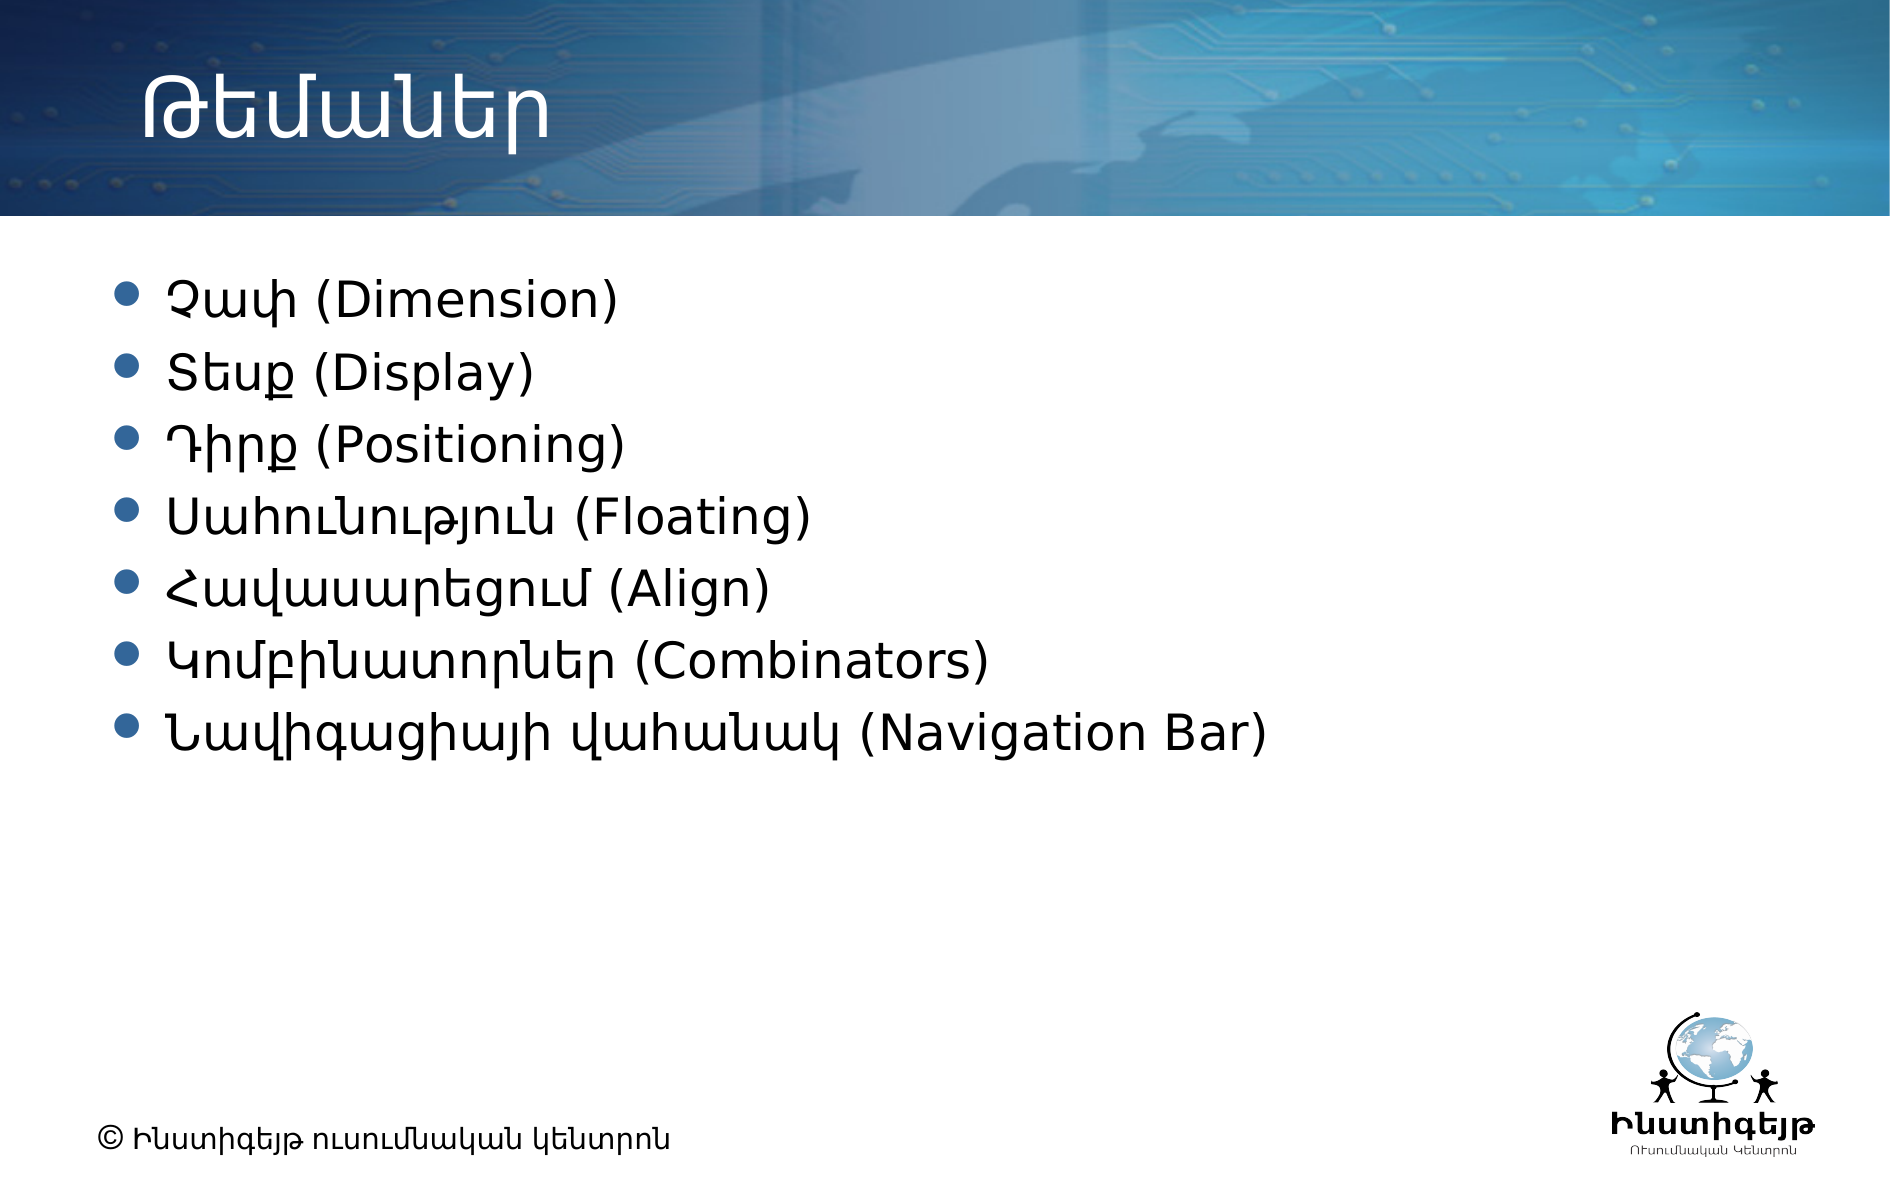

Թեմաներ
# Չափ (Dimension)
Տեսք (Display)
Դիրք (Positioning)
Սահունություն (Floating)
Հավասարեցում (Align)
Կոմբինատորներ (Combinators)
Նավիգացիայի վահանակ (Navigation Bar)